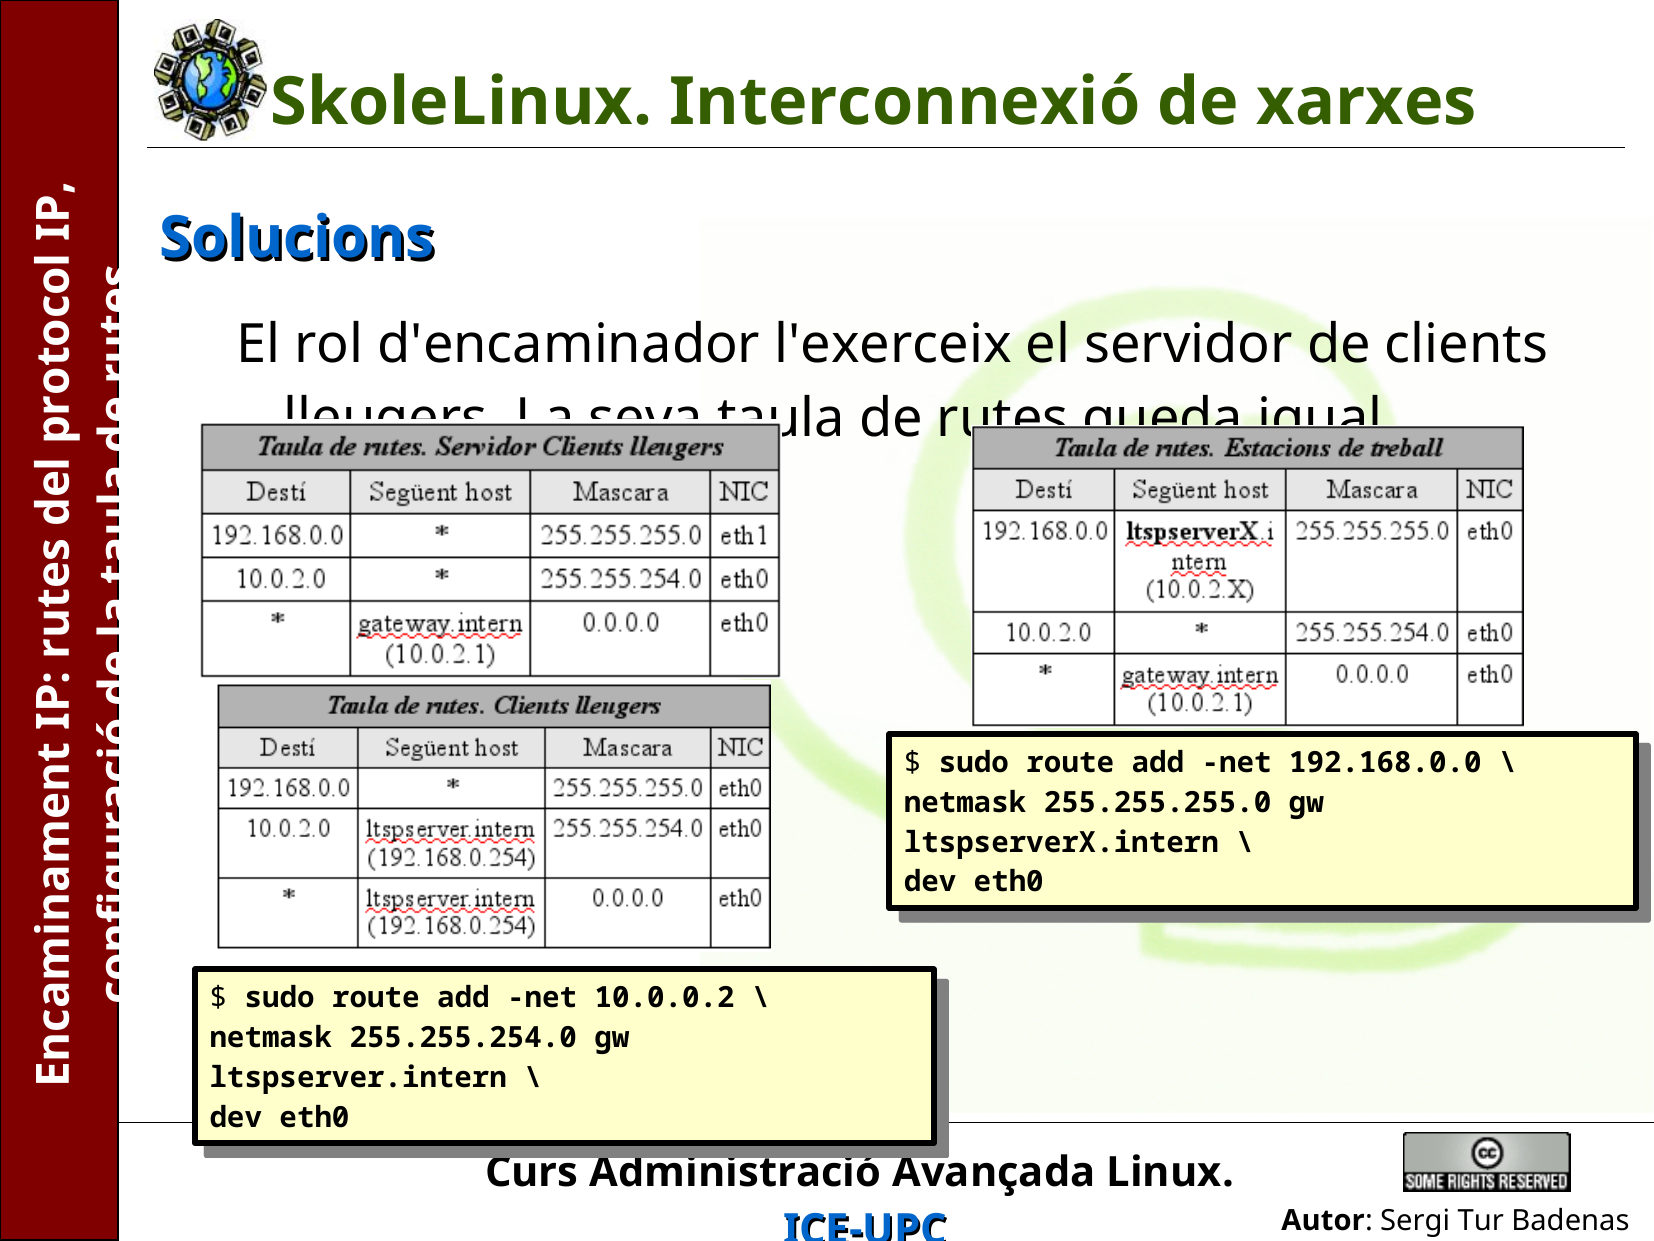

# SkoleLinux. Interconnexió de xarxes
Solucions
El rol d'encaminador l'exerceix el servidor de clients lleugers. La seva taula de rutes queda igual.
$ sudo route add -net 192.168.0.0 \
netmask 255.255.255.0 gw ltspserverX.intern \
dev eth0
$ sudo route add -net 10.0.0.2 \
netmask 255.255.254.0 gw ltspserver.intern \
dev eth0